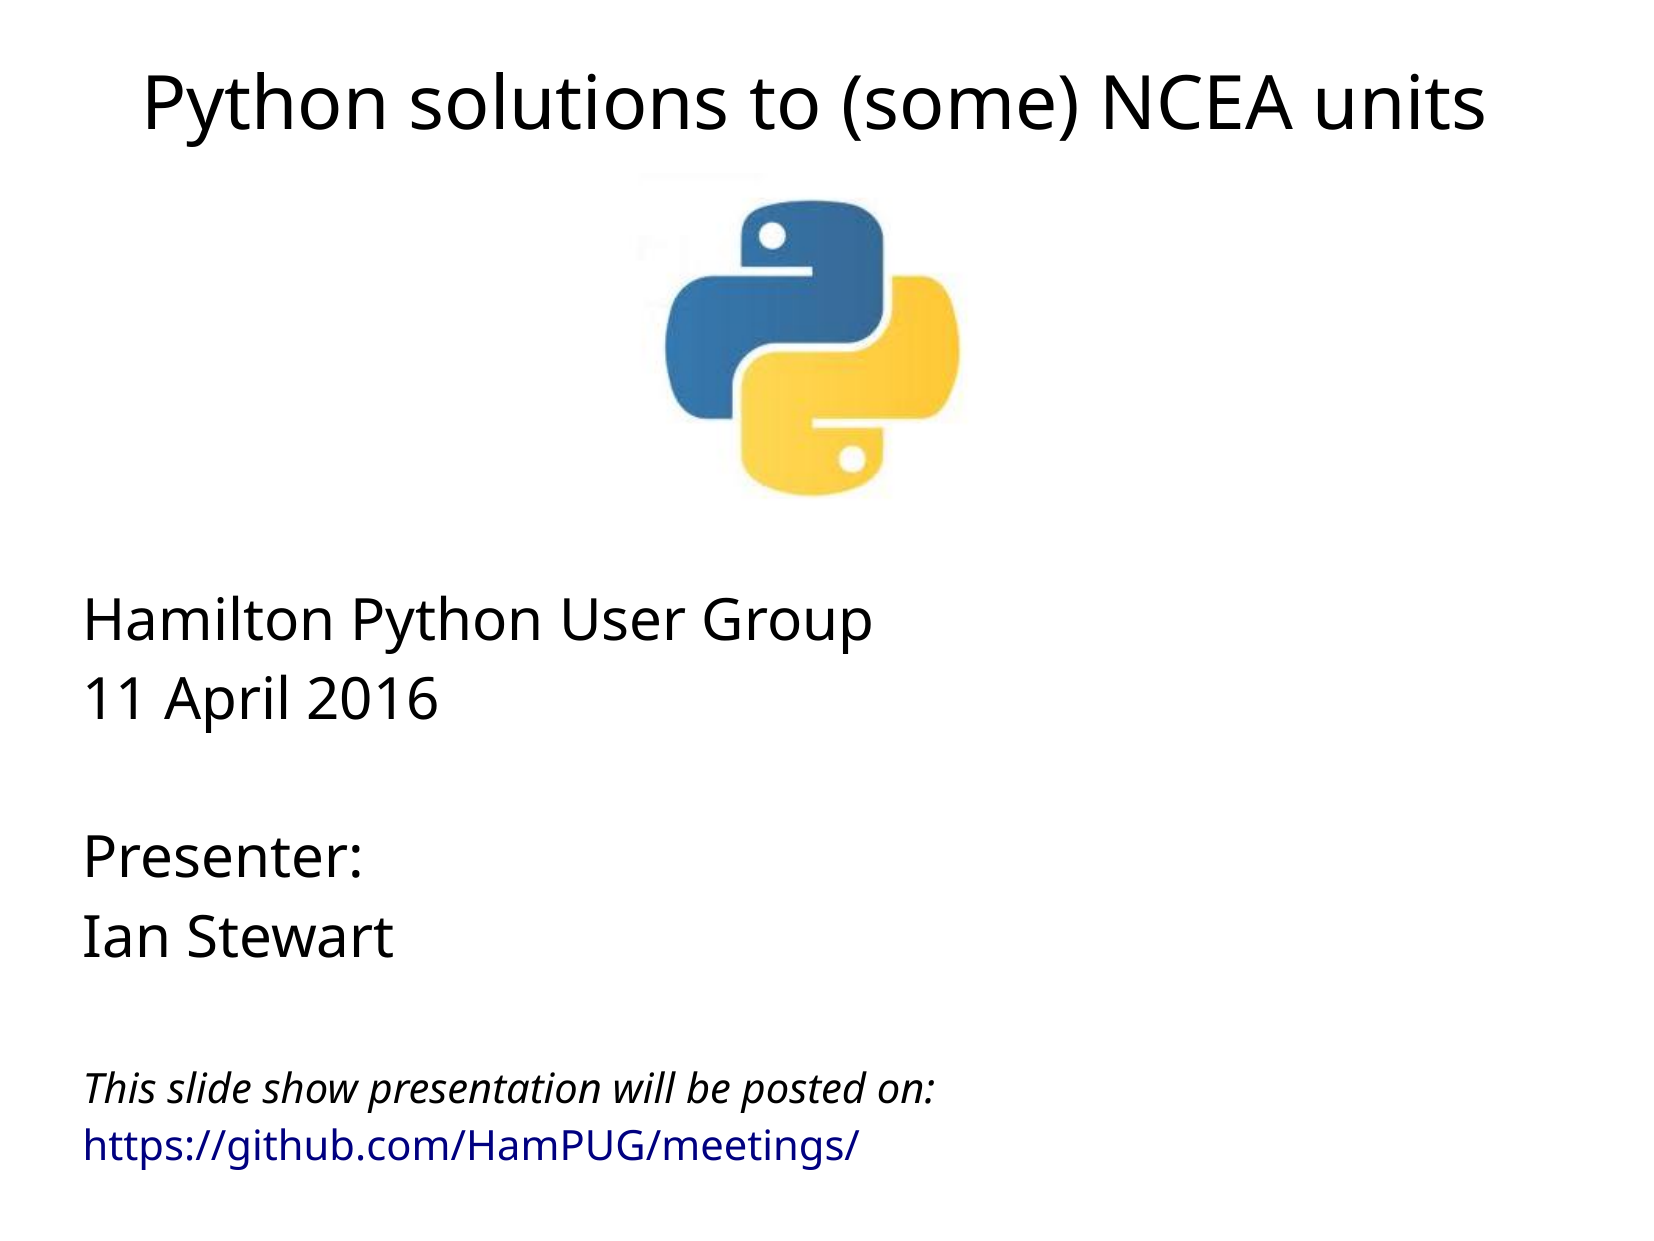

# Python solutions to (some) NCEA units
Hamilton Python User Group
11 April 2016
Presenter:
Ian Stewart
This slide show presentation will be posted on:
https://github.com/HamPUG/meetings/